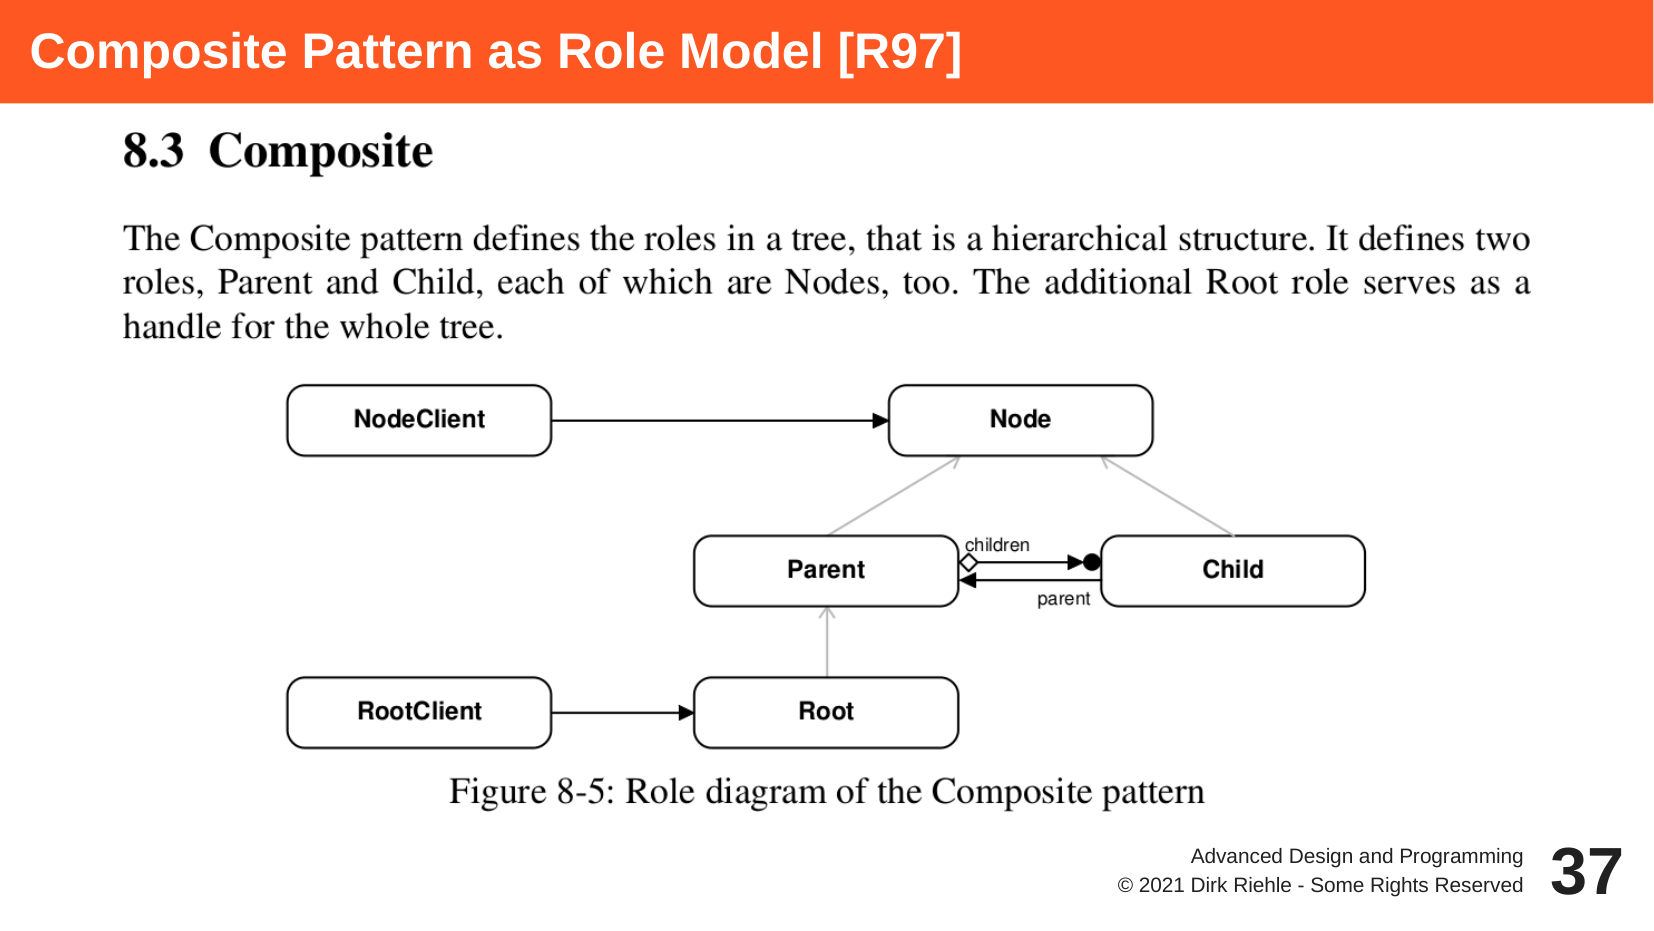

# Composite Pattern as Role Model [R97]
Advanced Design and Programming
37
© 2021 Dirk Riehle - Some Rights Reserved